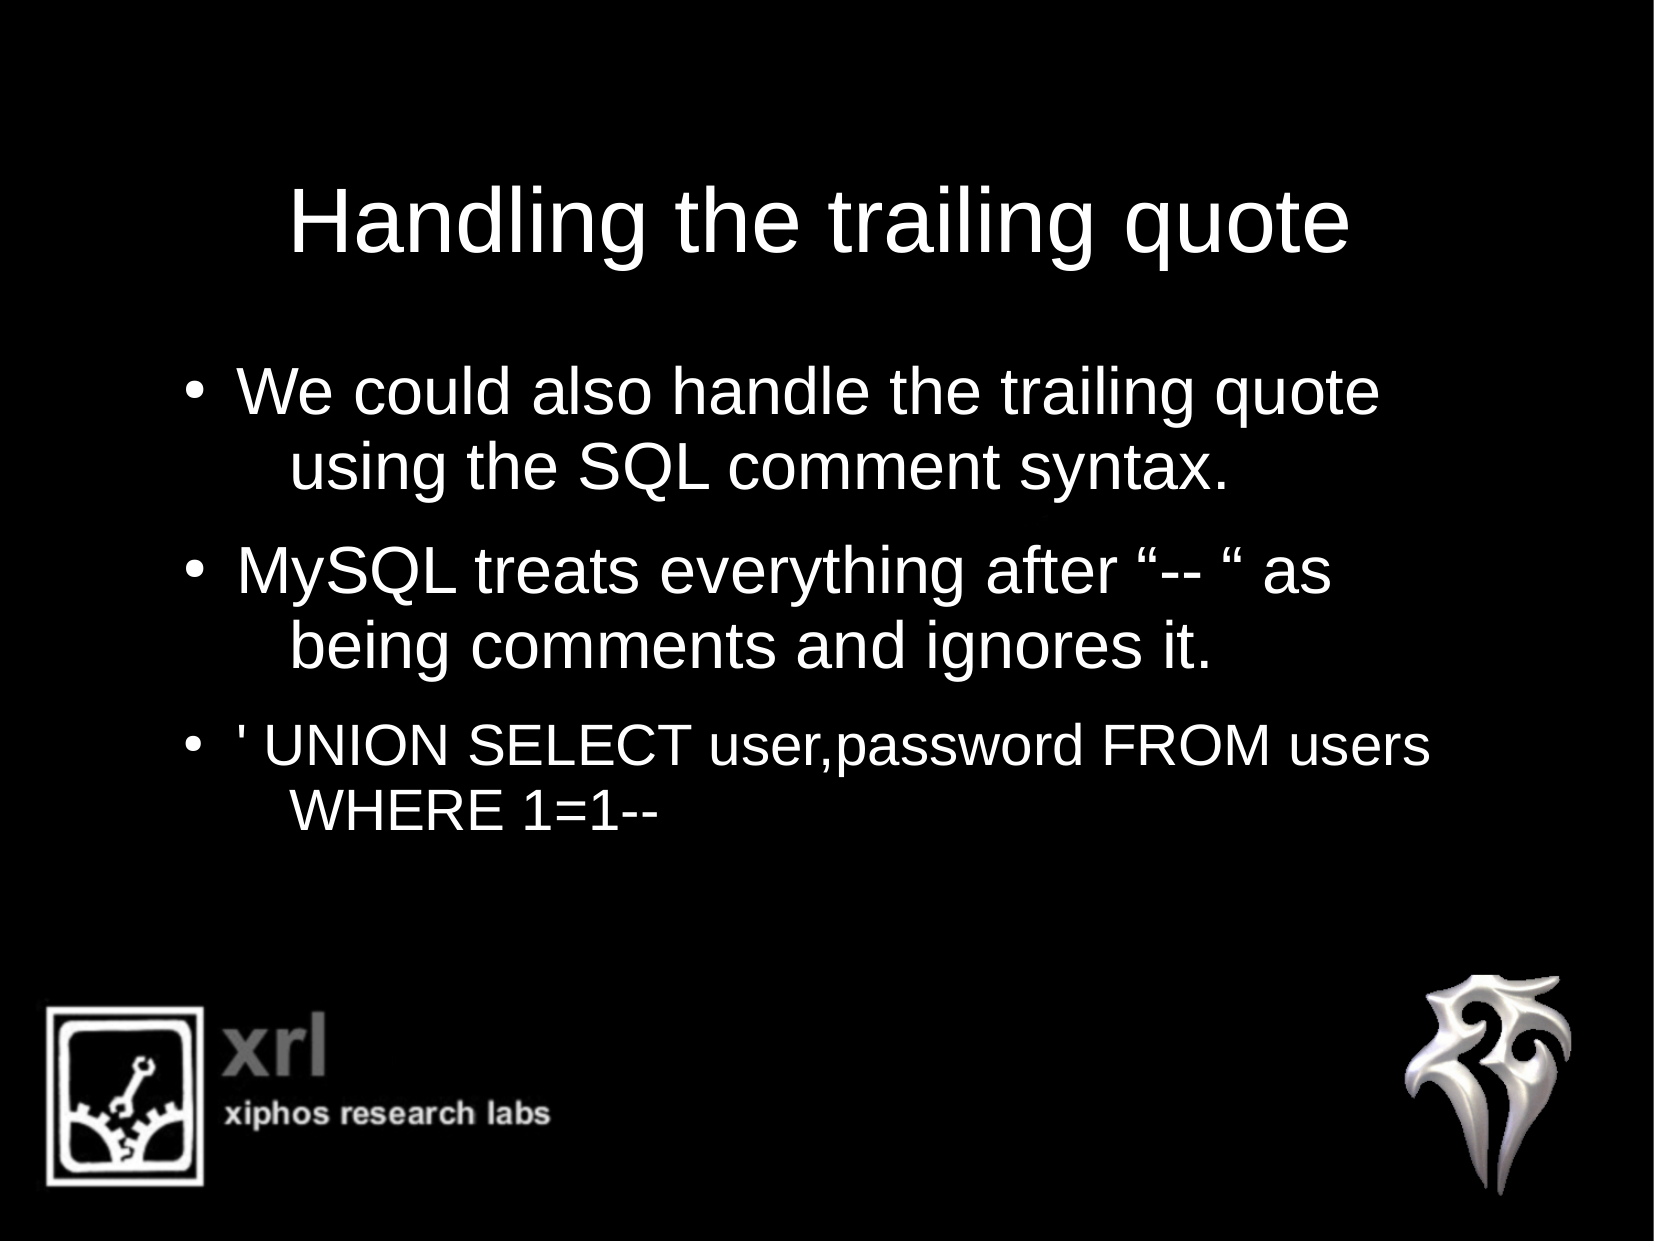

# Handling the trailing quote
We could also handle the trailing quote using the SQL comment syntax.
MySQL treats everything after “-- “ as being comments and ignores it.
' UNION SELECT user,password FROM users WHERE 1=1--